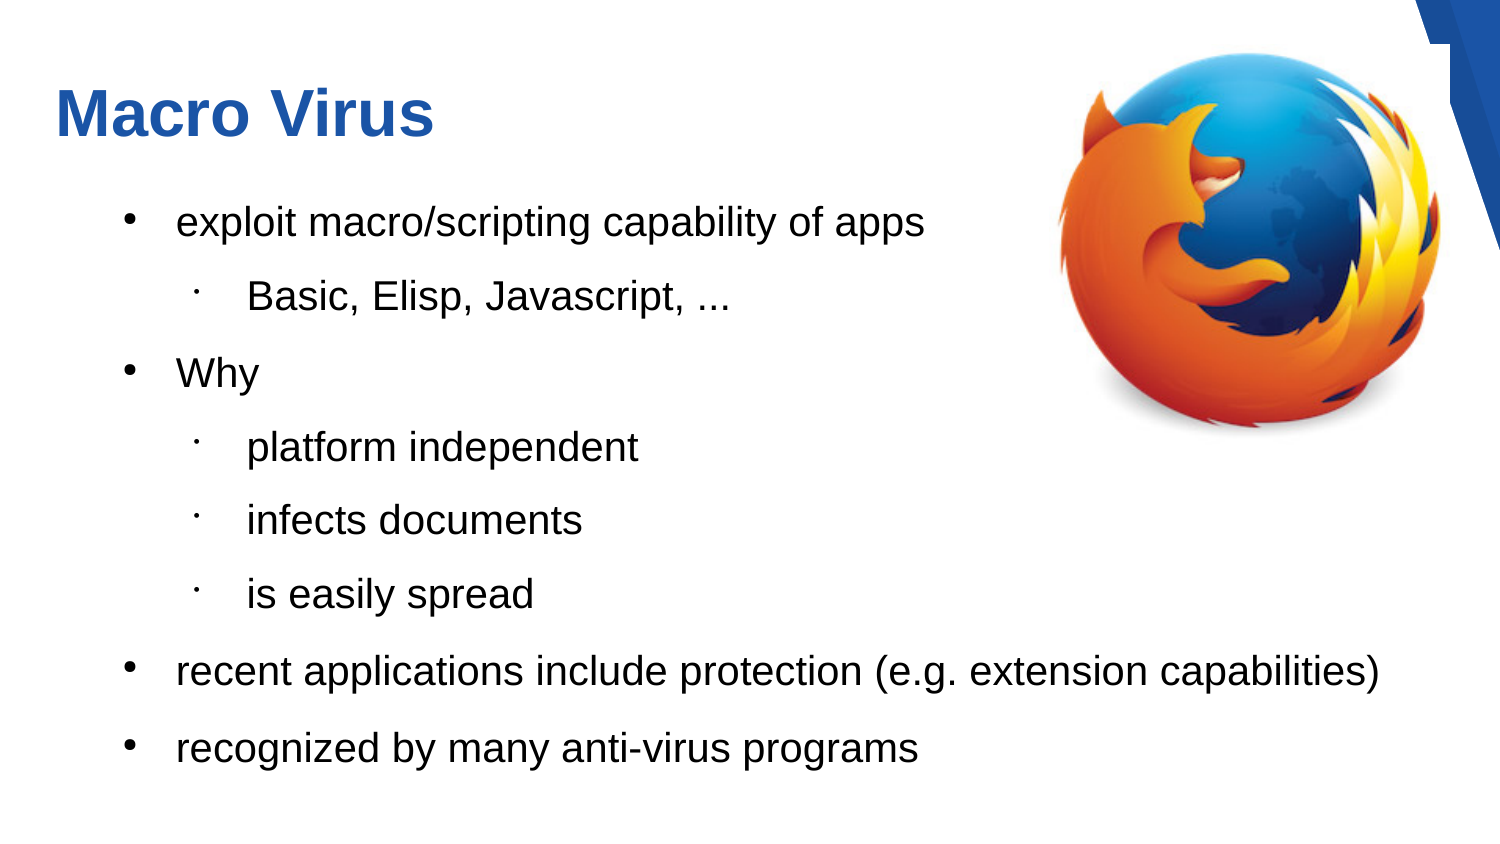

Macro Virus
# exploit macro/scripting capability of apps
Basic, Elisp, Javascript, ...
Why
platform independent
infects documents
is easily spread
recent applications include protection (e.g. extension capabilities)
recognized by many anti-virus programs